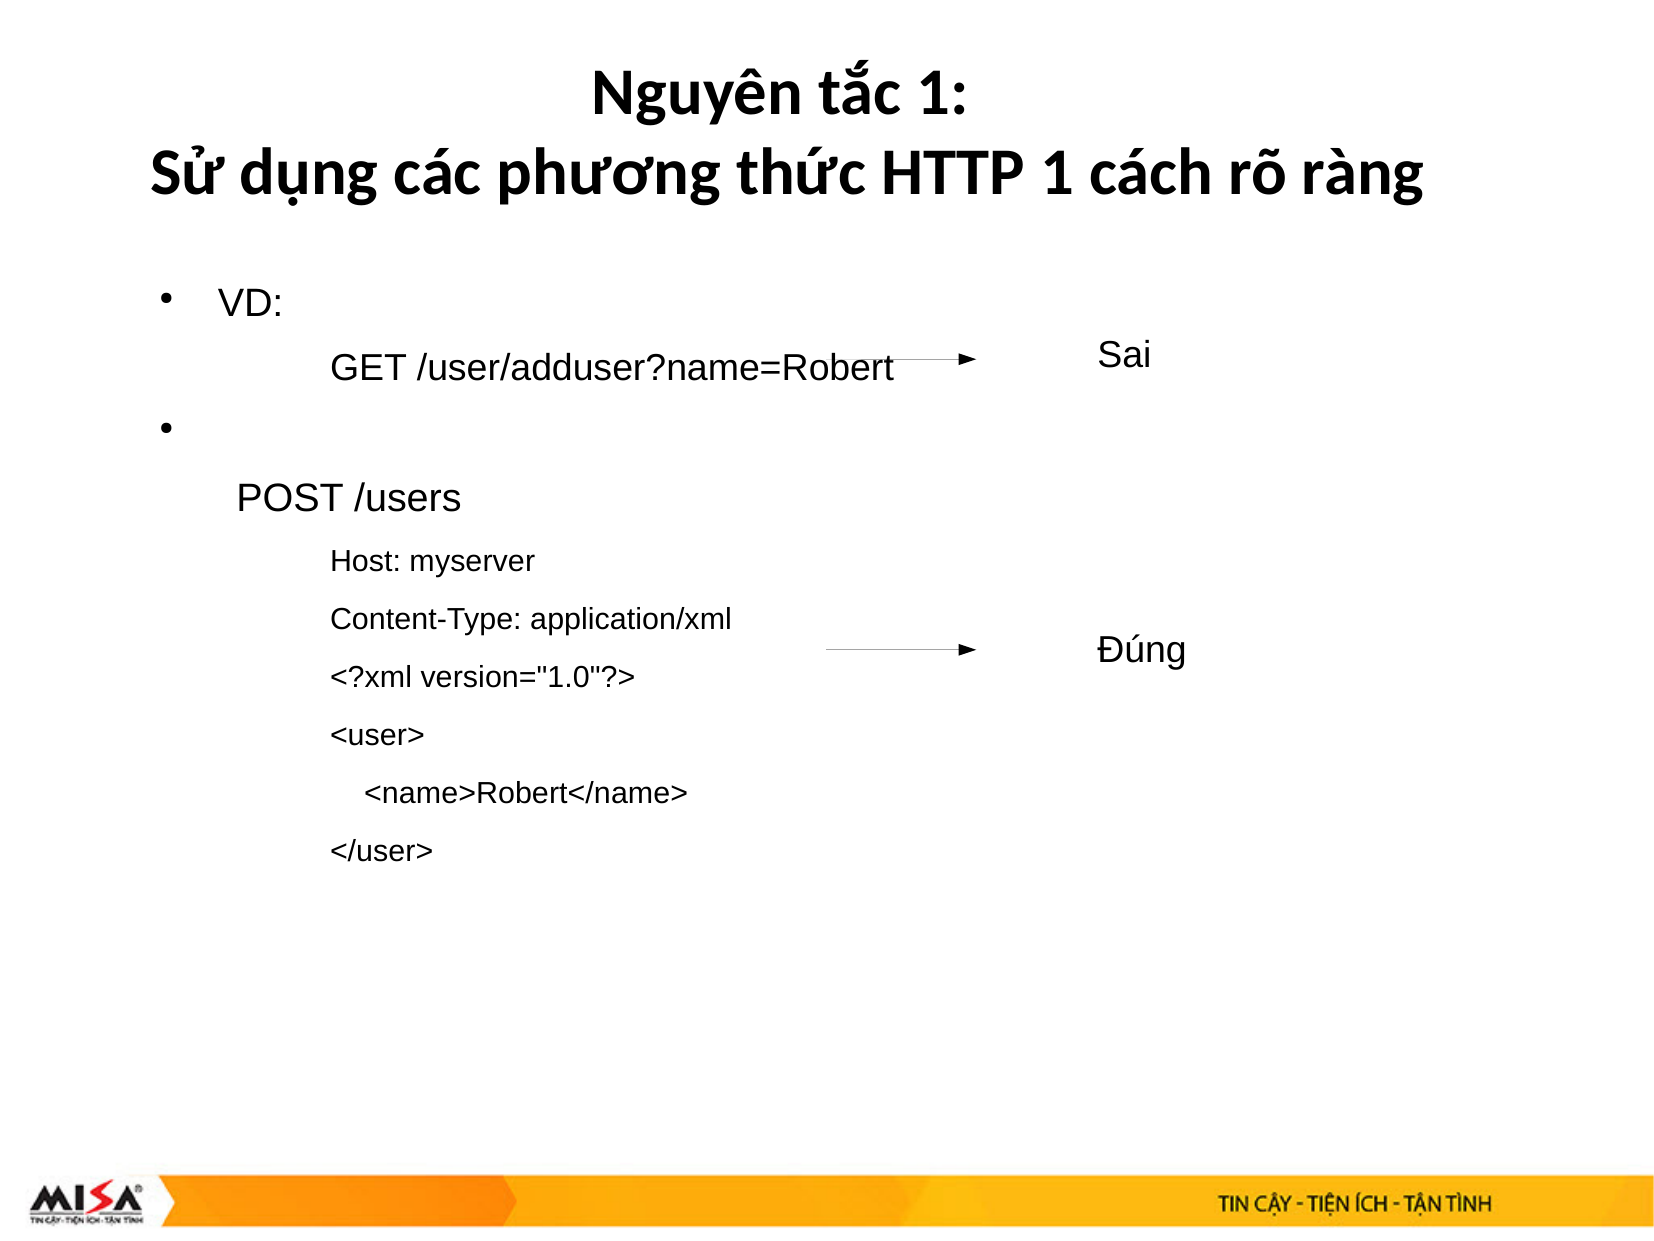

Nguyên tắc 1:
Sử dụng các phương thức HTTP 1 cách rõ ràng
# VD:
GET /user/adduser?name=Robert
 POST /users
Host: myserver
Content-Type: application/xml
<?xml version="1.0"?>
<user>
 <name>Robert</name>
</user>
Sai
Đúng